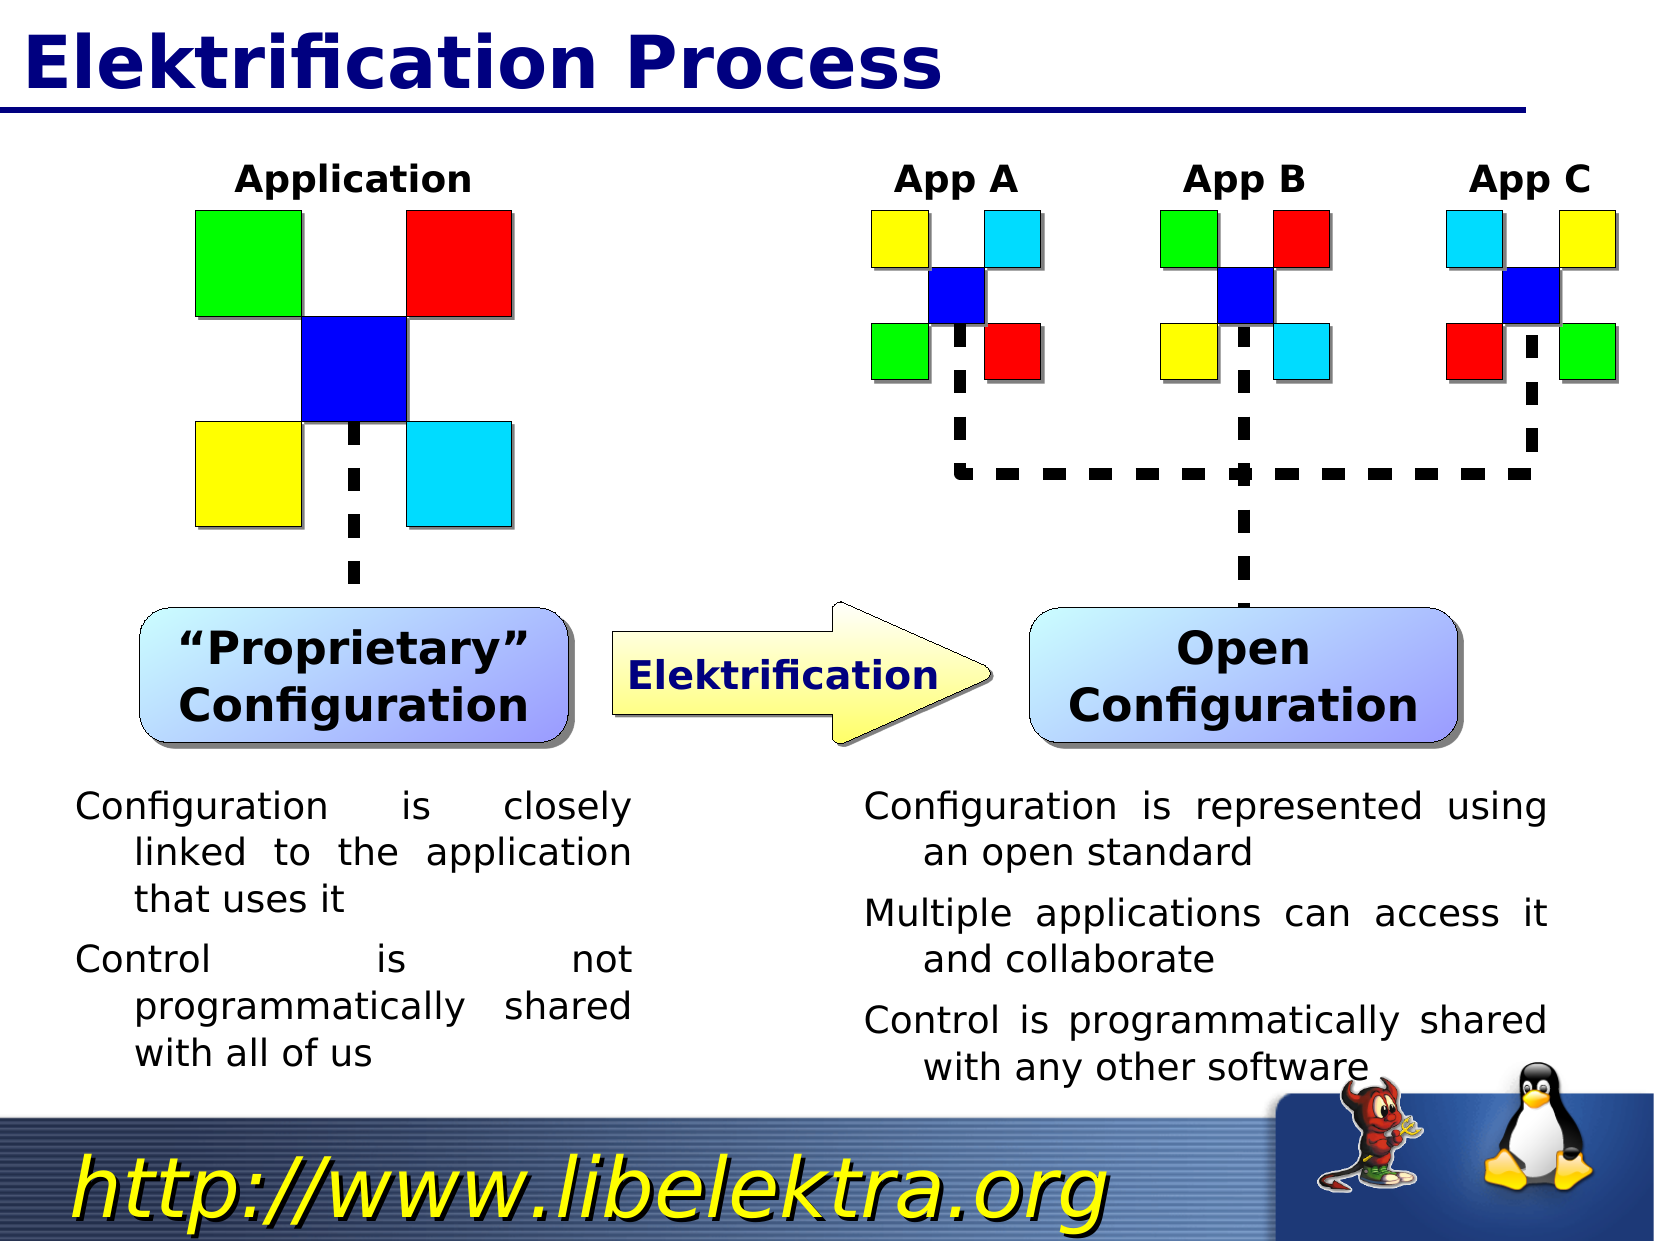

Elektrification Process
Application
App A
App B
App C
Elektrification
“Proprietary”
Configuration
Open
Configuration
# Configuration is closely linked to the application that uses it
Control is not programmatically shared with all of us
Configuration is represented using an open standard
Multiple applications can access it and collaborate
Control is programmatically shared with any other software